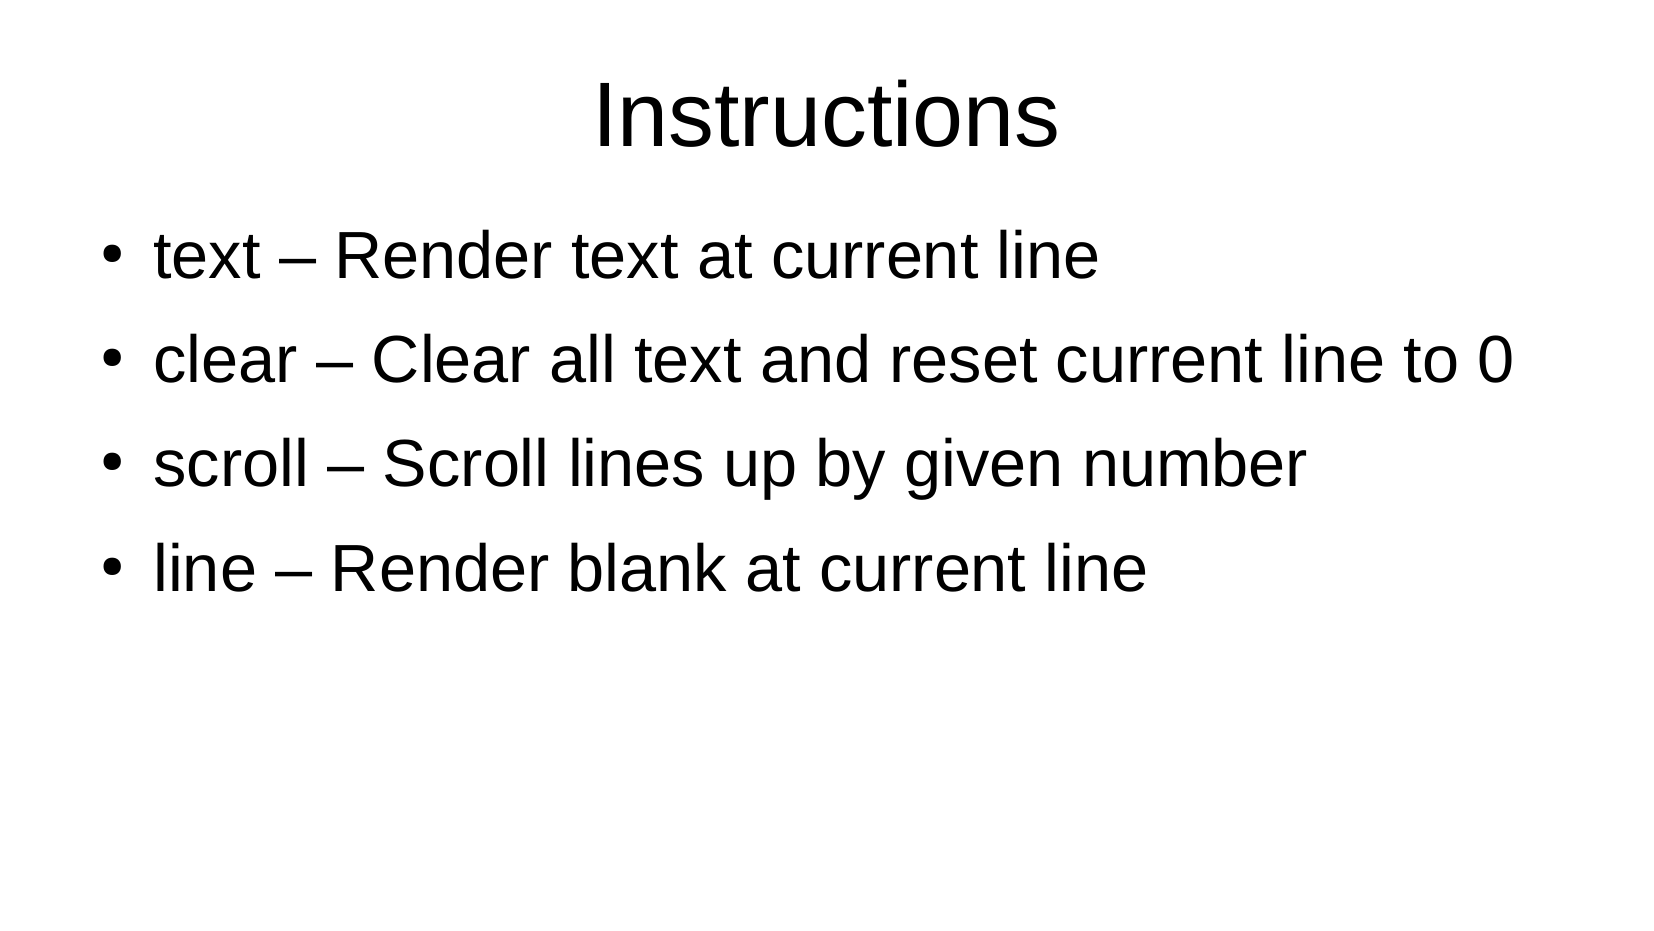

# Instructions
text – Render text at current line
clear – Clear all text and reset current line to 0
scroll – Scroll lines up by given number
line – Render blank at current line